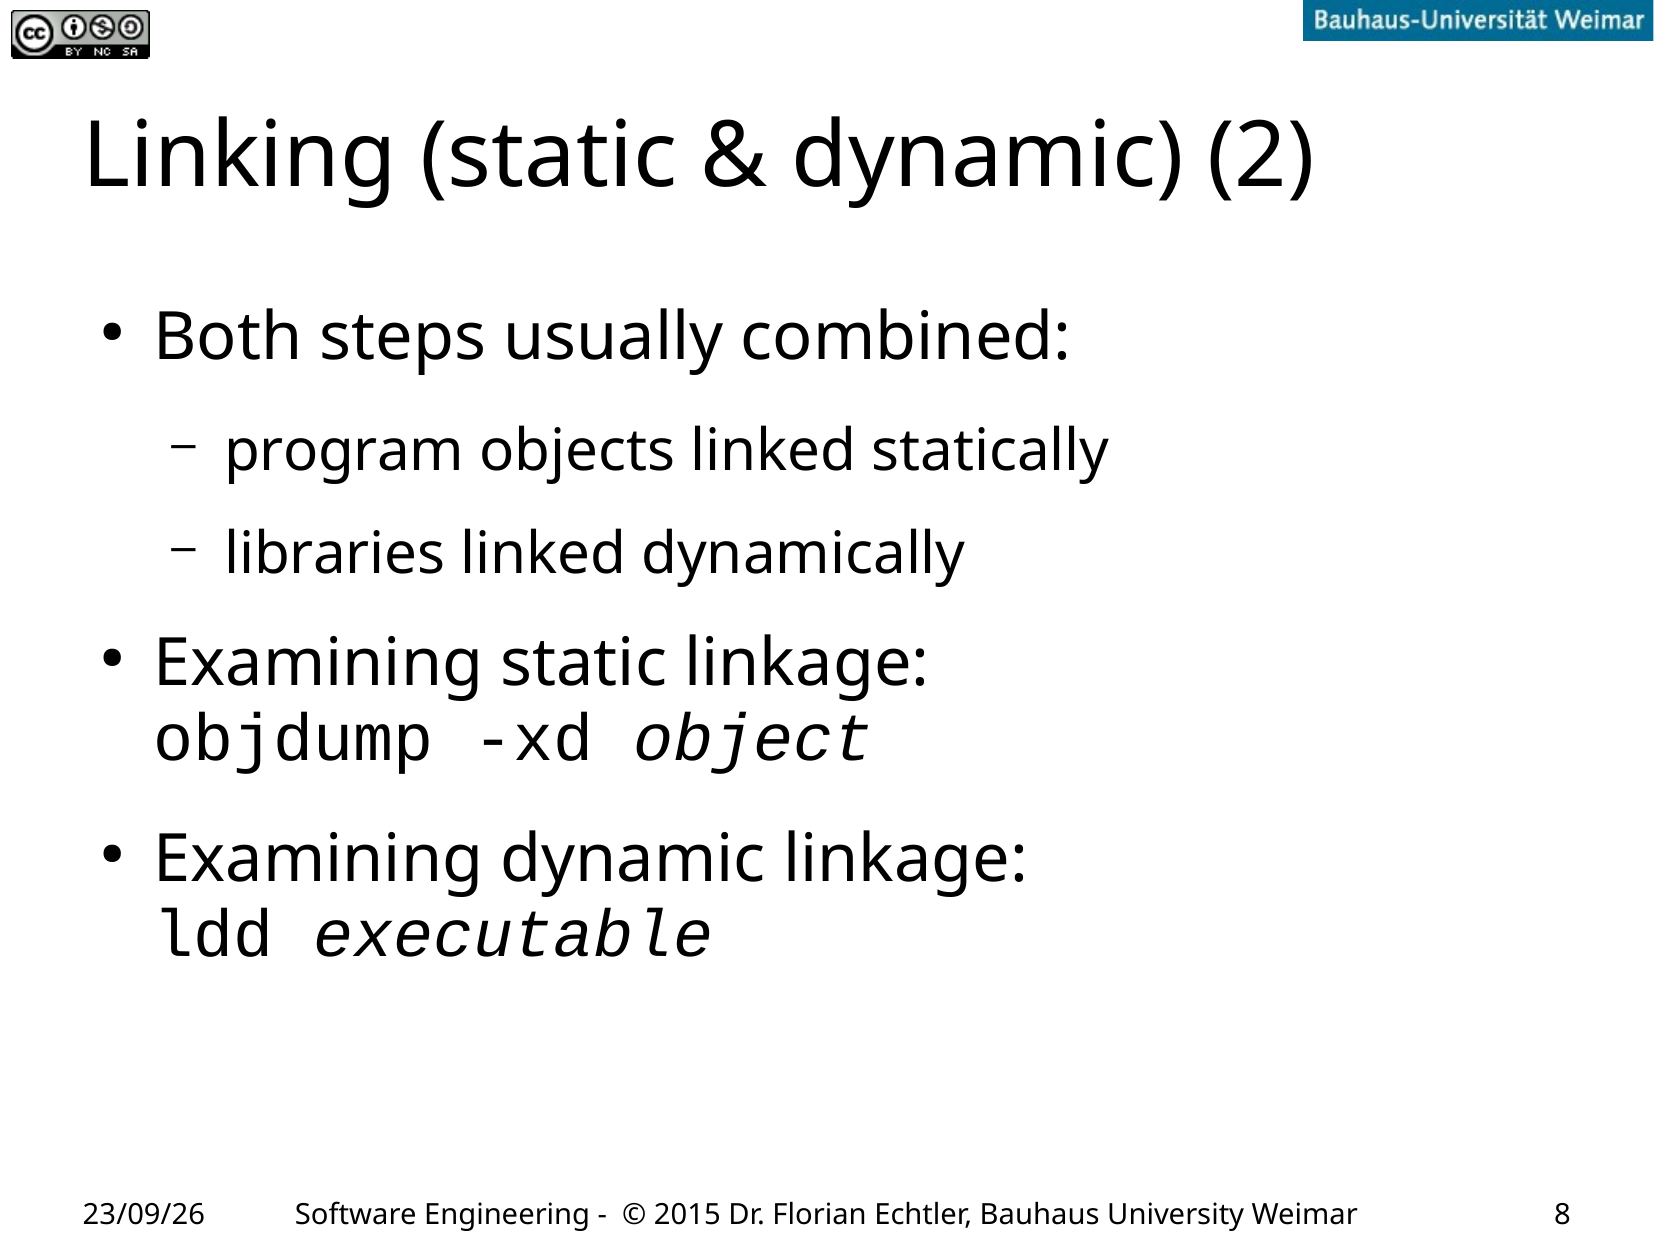

# Linking (static & dynamic) (2)
Both steps usually combined:
program objects linked statically
libraries linked dynamically
Examining static linkage: objdump -xd object
Examining dynamic linkage: ldd executable
Software Engineering - © 2015 Dr. Florian Echtler, Bauhaus University Weimar
8